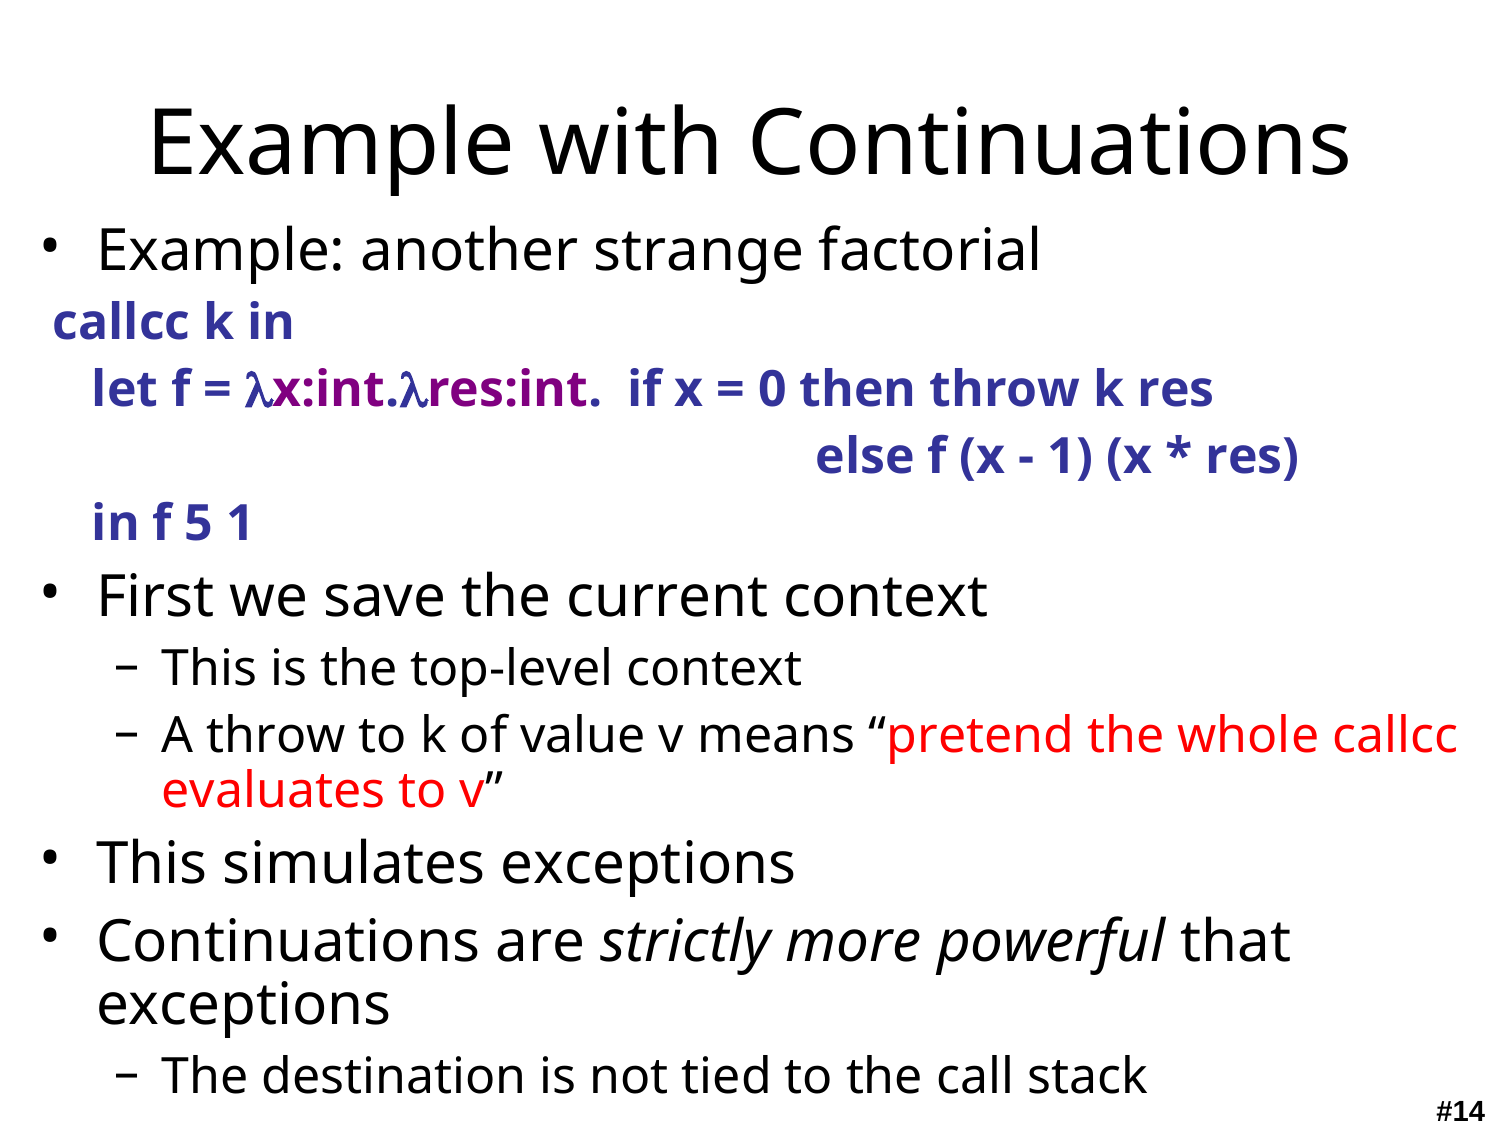

# Example with Continuations
Example: another strange factorial
 callcc k in
 let f = x:int.res:int.if x = 0 then throw k res
 		 else f (x - 1) (x * res)
 in f 5 1
First we save the current context
This is the top-level context
A throw to k of value v means “pretend the whole callcc evaluates to v”
This simulates exceptions
Continuations are strictly more powerful that exceptions
The destination is not tied to the call stack
14